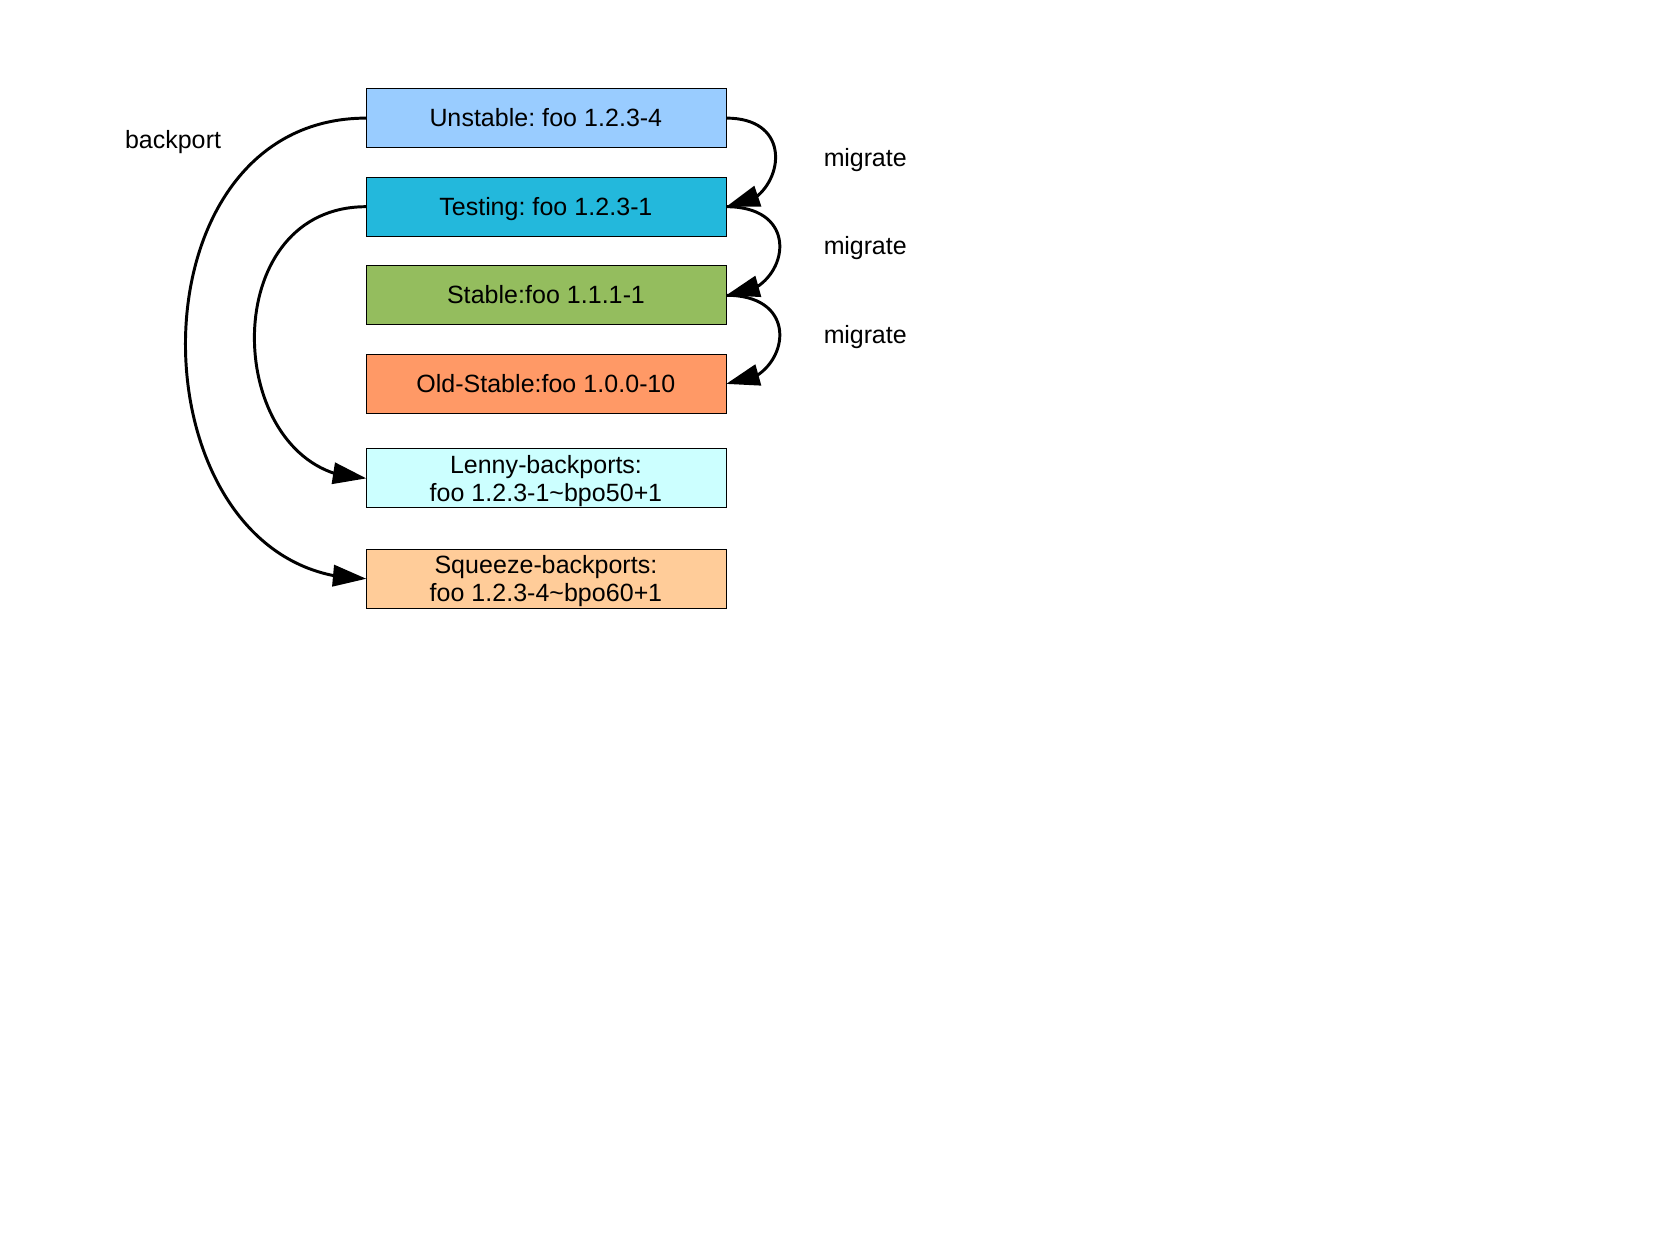

Unstable: foo 1.2.3-4
backport
migrate
Testing: foo 1.2.3-1
migrate
Stable:foo 1.1.1-1
migrate
Old-Stable:foo 1.0.0-10
Lenny-backports:
foo 1.2.3-1~bpo50+1
Squeeze-backports:
foo 1.2.3-4~bpo60+1